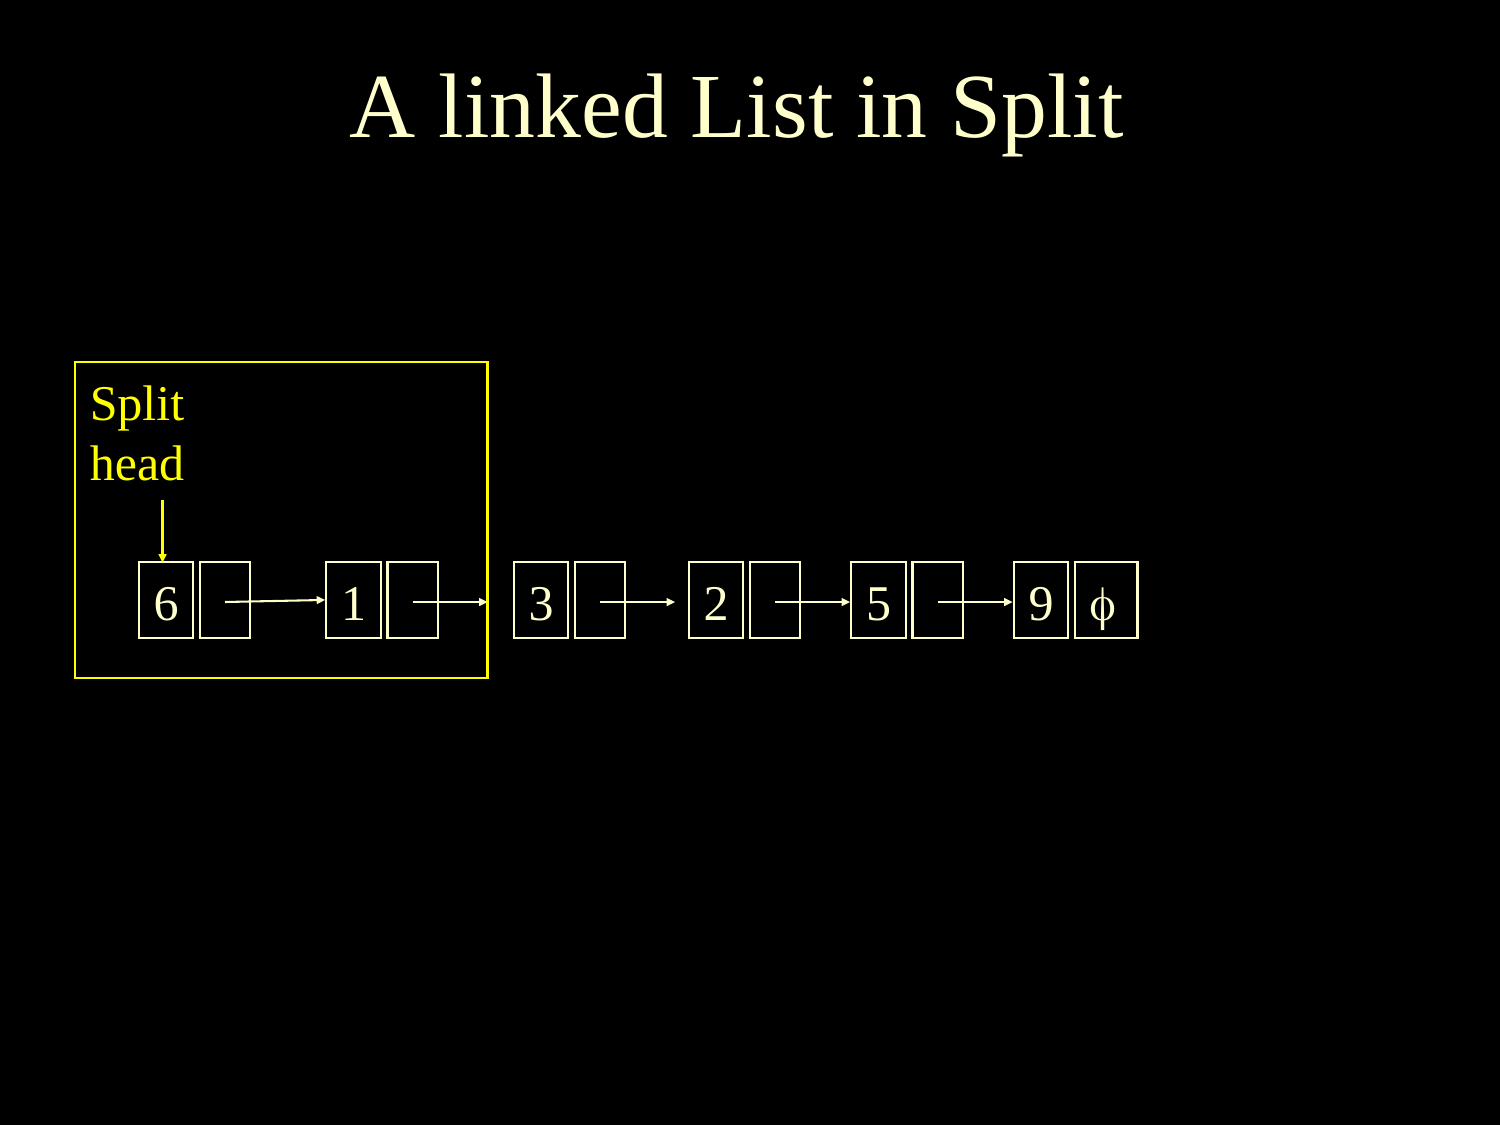

# A linked List in Split
Split
head
6
1
3
2
5
9
